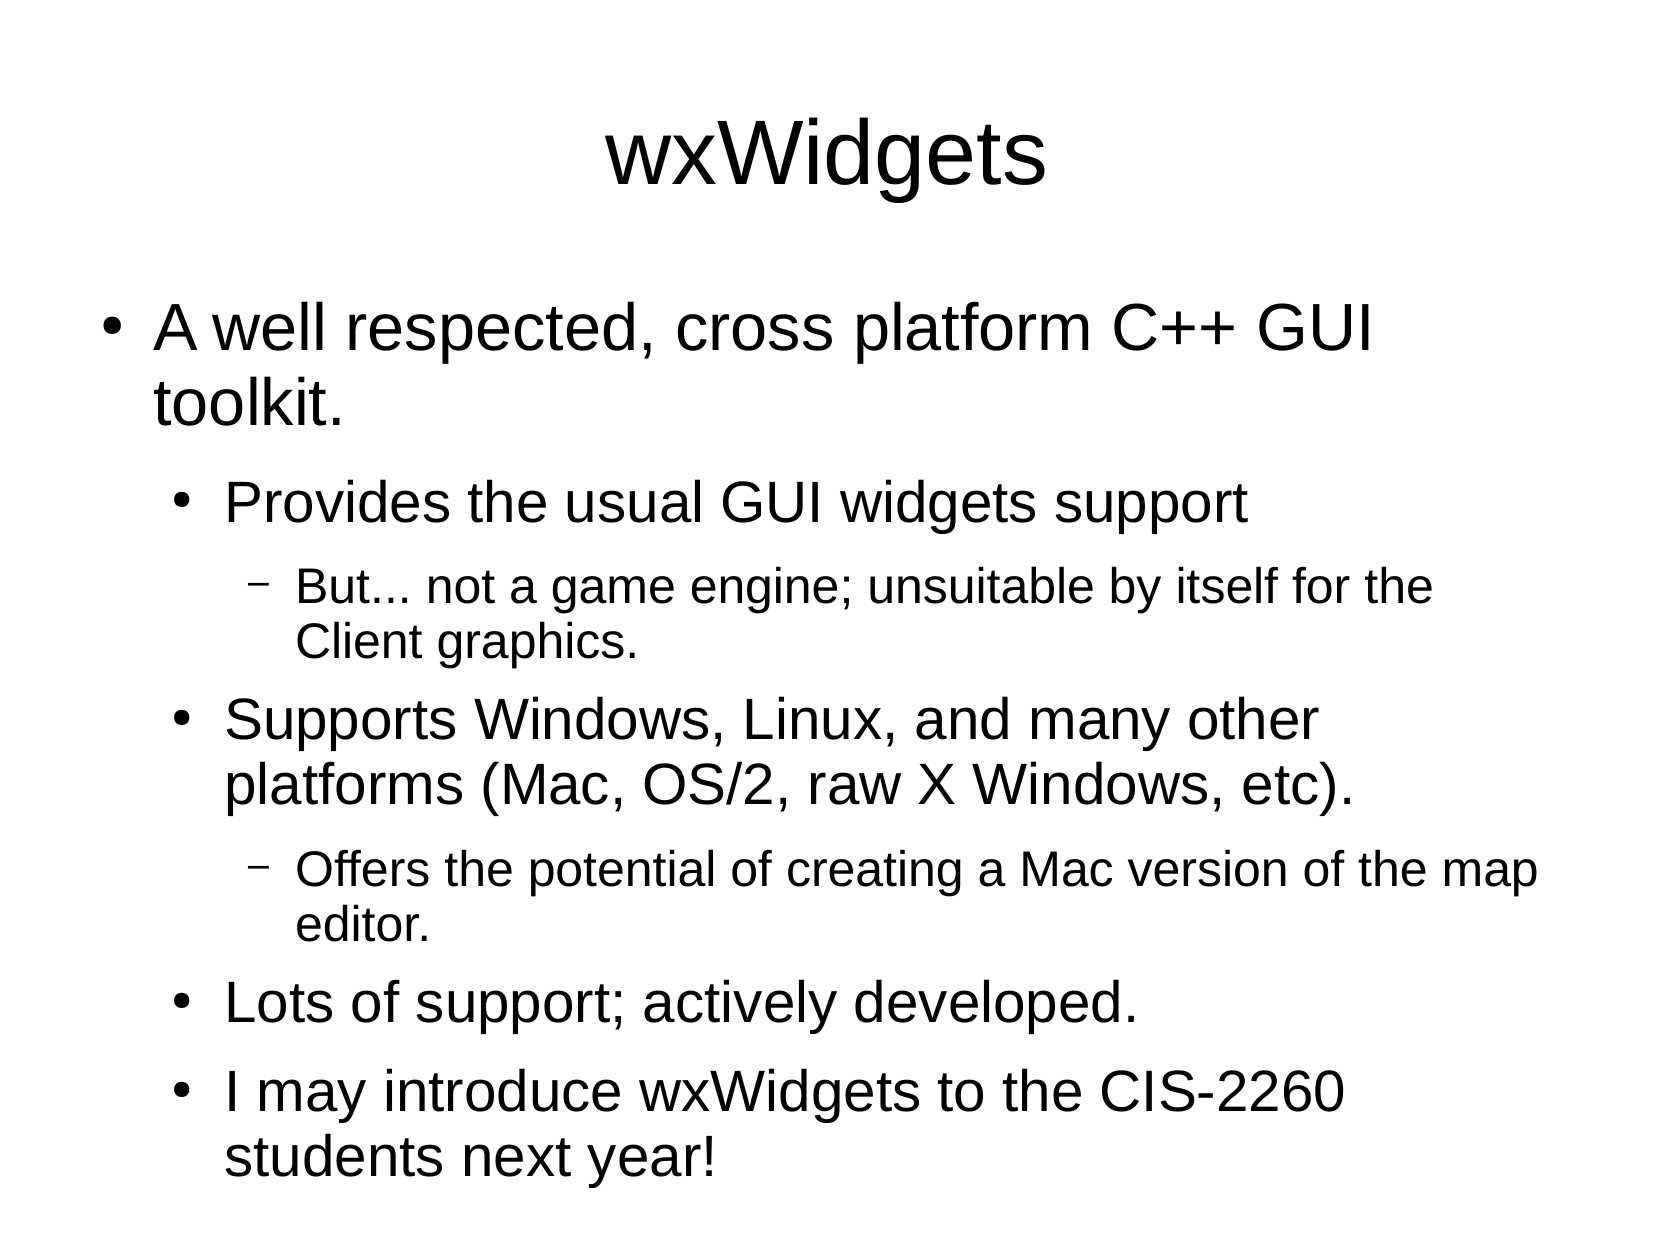

# wxWidgets
A well respected, cross platform C++ GUI toolkit.
Provides the usual GUI widgets support
But... not a game engine; unsuitable by itself for the Client graphics.
Supports Windows, Linux, and many other platforms (Mac, OS/2, raw X Windows, etc).
Offers the potential of creating a Mac version of the map editor.
Lots of support; actively developed.
I may introduce wxWidgets to the CIS-2260 students next year!